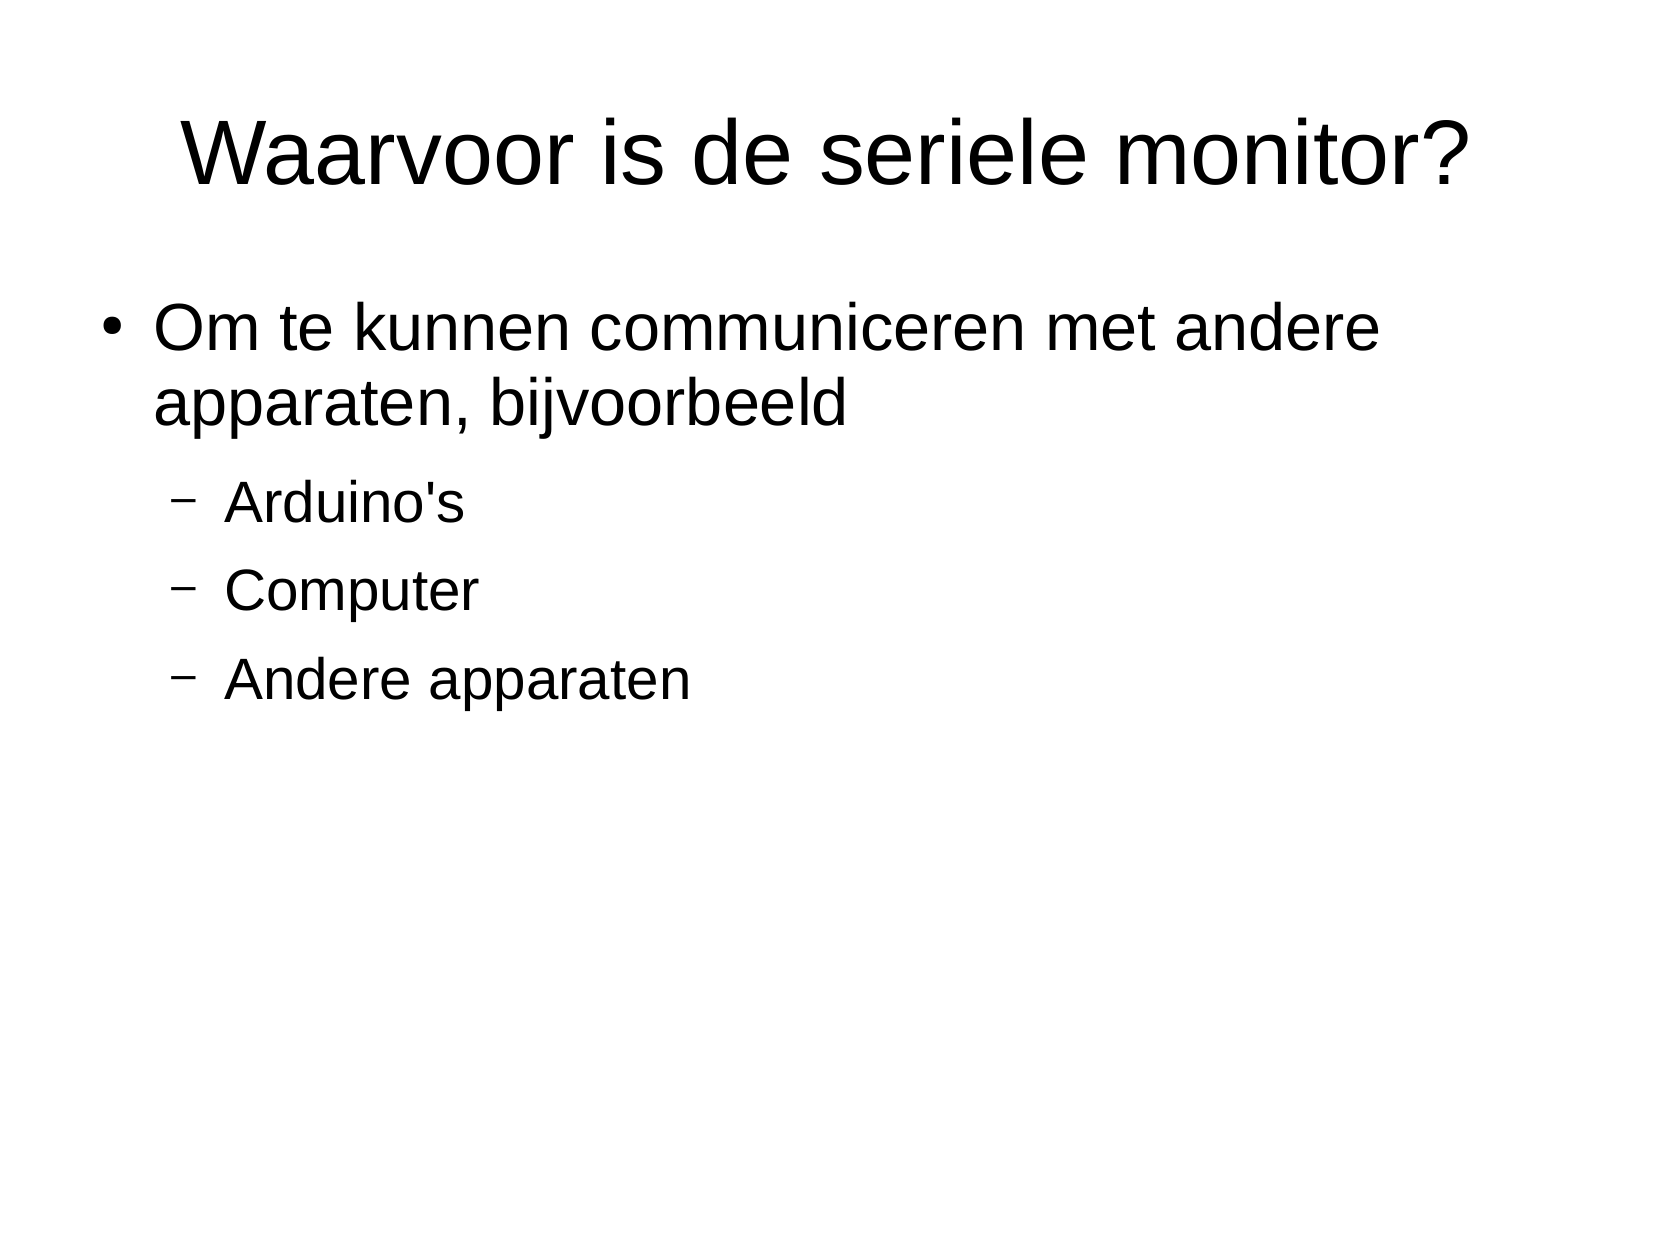

# Waarvoor is de seriele monitor?
Om te kunnen communiceren met andere apparaten, bijvoorbeeld
Arduino's
Computer
Andere apparaten